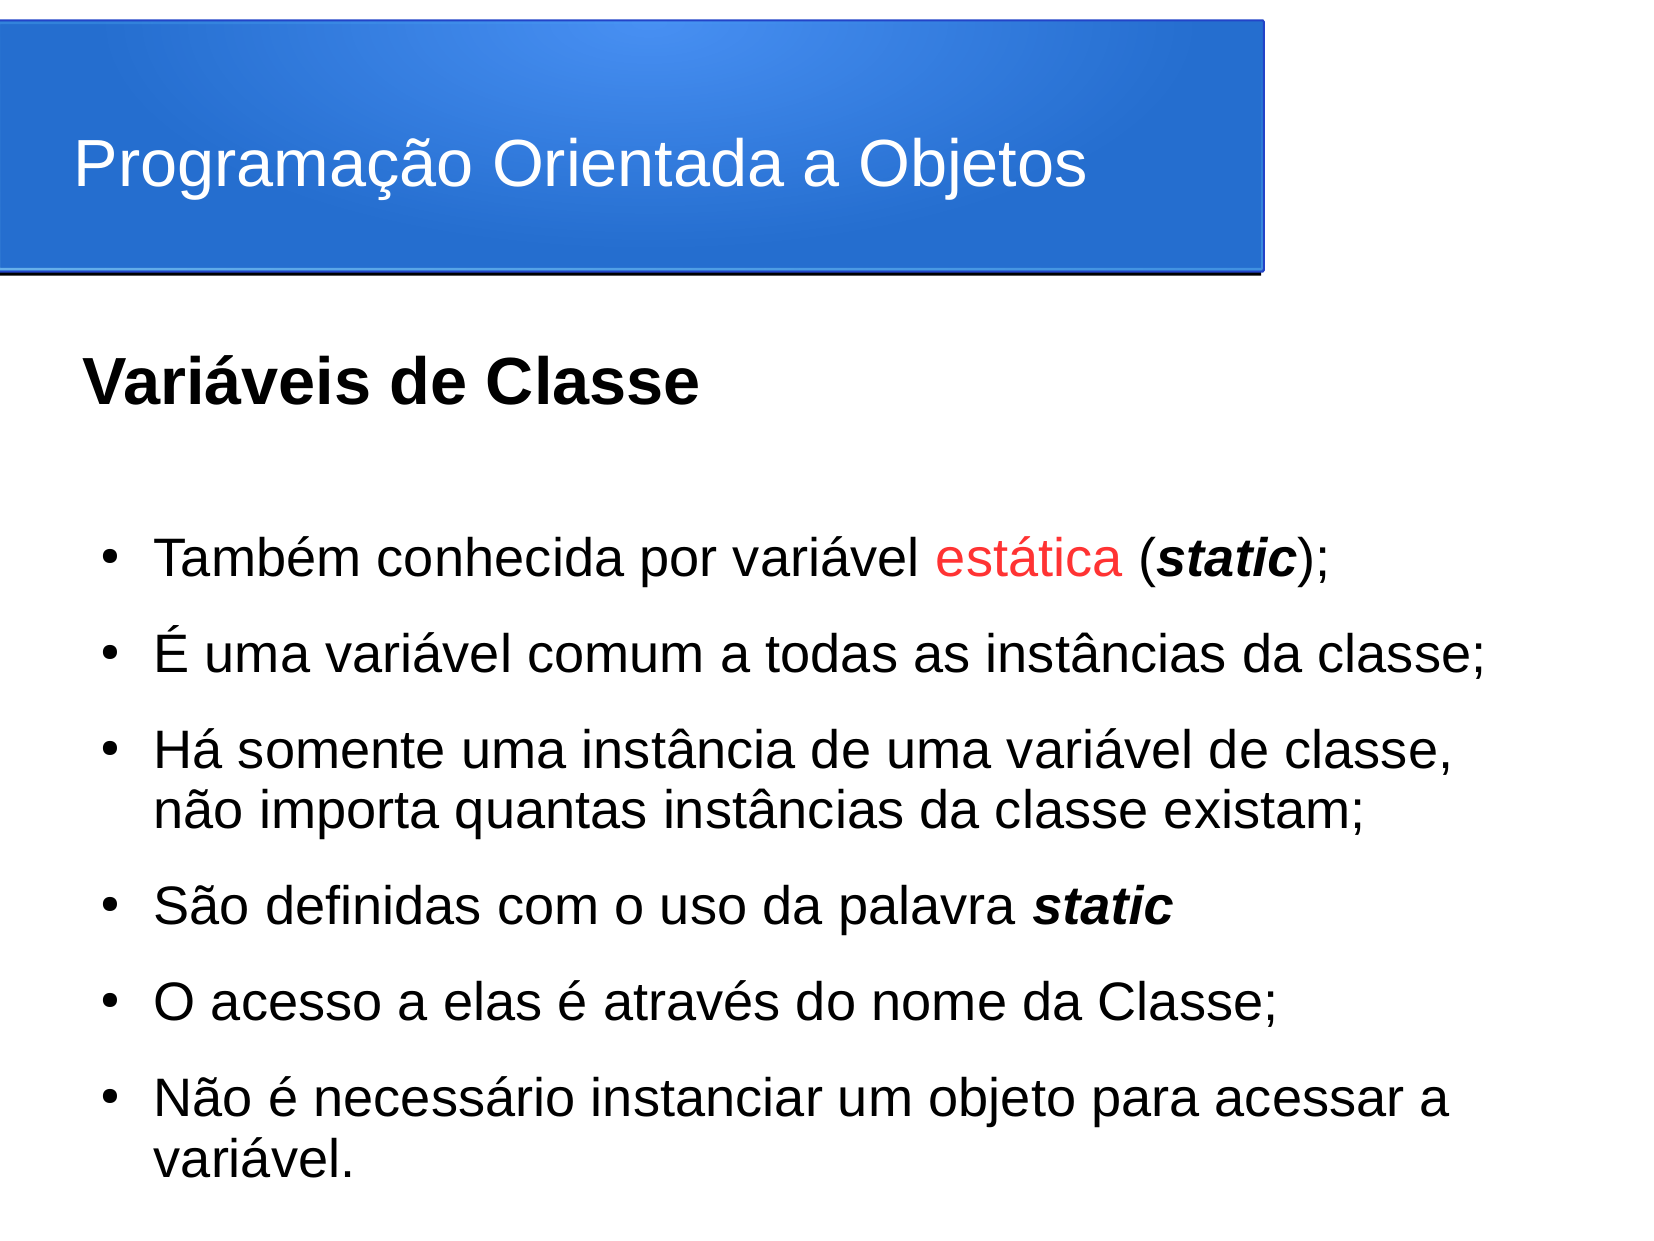

Programação Orientada a Objetos
# Variáveis de Classe
Também conhecida por variável estática (static);
É uma variável comum a todas as instâncias da classe;
Há somente uma instância de uma variável de classe, não importa quantas instâncias da classe existam;
São definidas com o uso da palavra static
O acesso a elas é através do nome da Classe;
Não é necessário instanciar um objeto para acessar a variável.